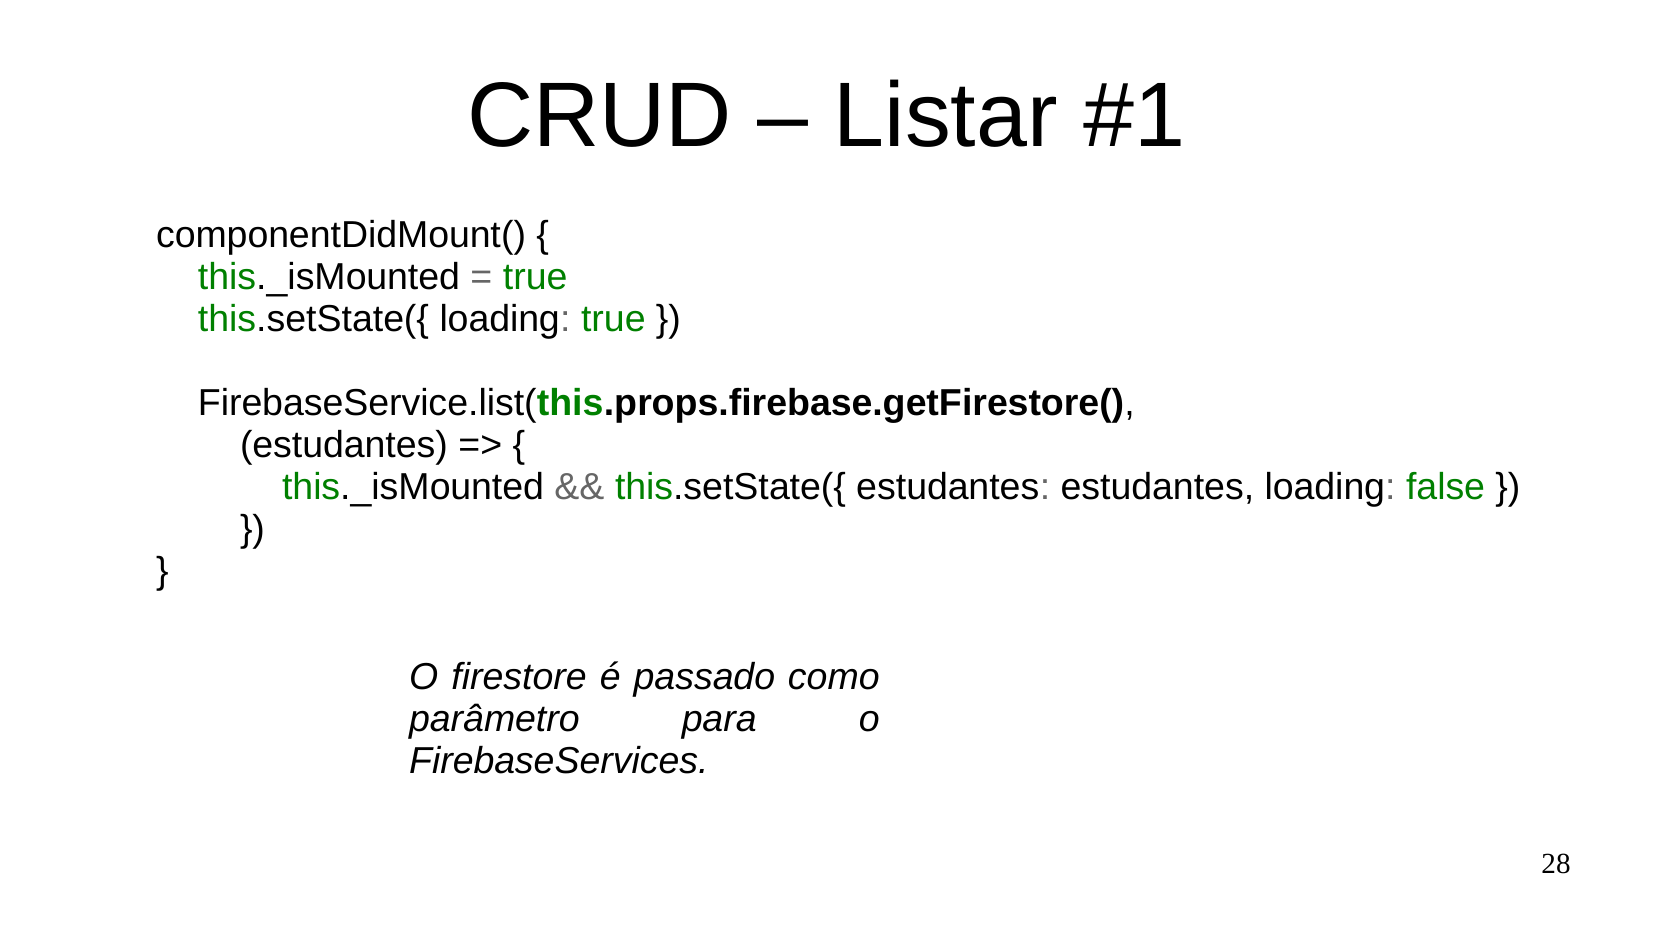

# CRUD – Listar #1
 componentDidMount() {
 this._isMounted = true
 this.setState({ loading: true })
 FirebaseService.list(this.props.firebase.getFirestore(),
 (estudantes) => {
 this._isMounted && this.setState({ estudantes: estudantes, loading: false })
 })
 }
O firestore é passado como parâmetro para o FirebaseServices.
28